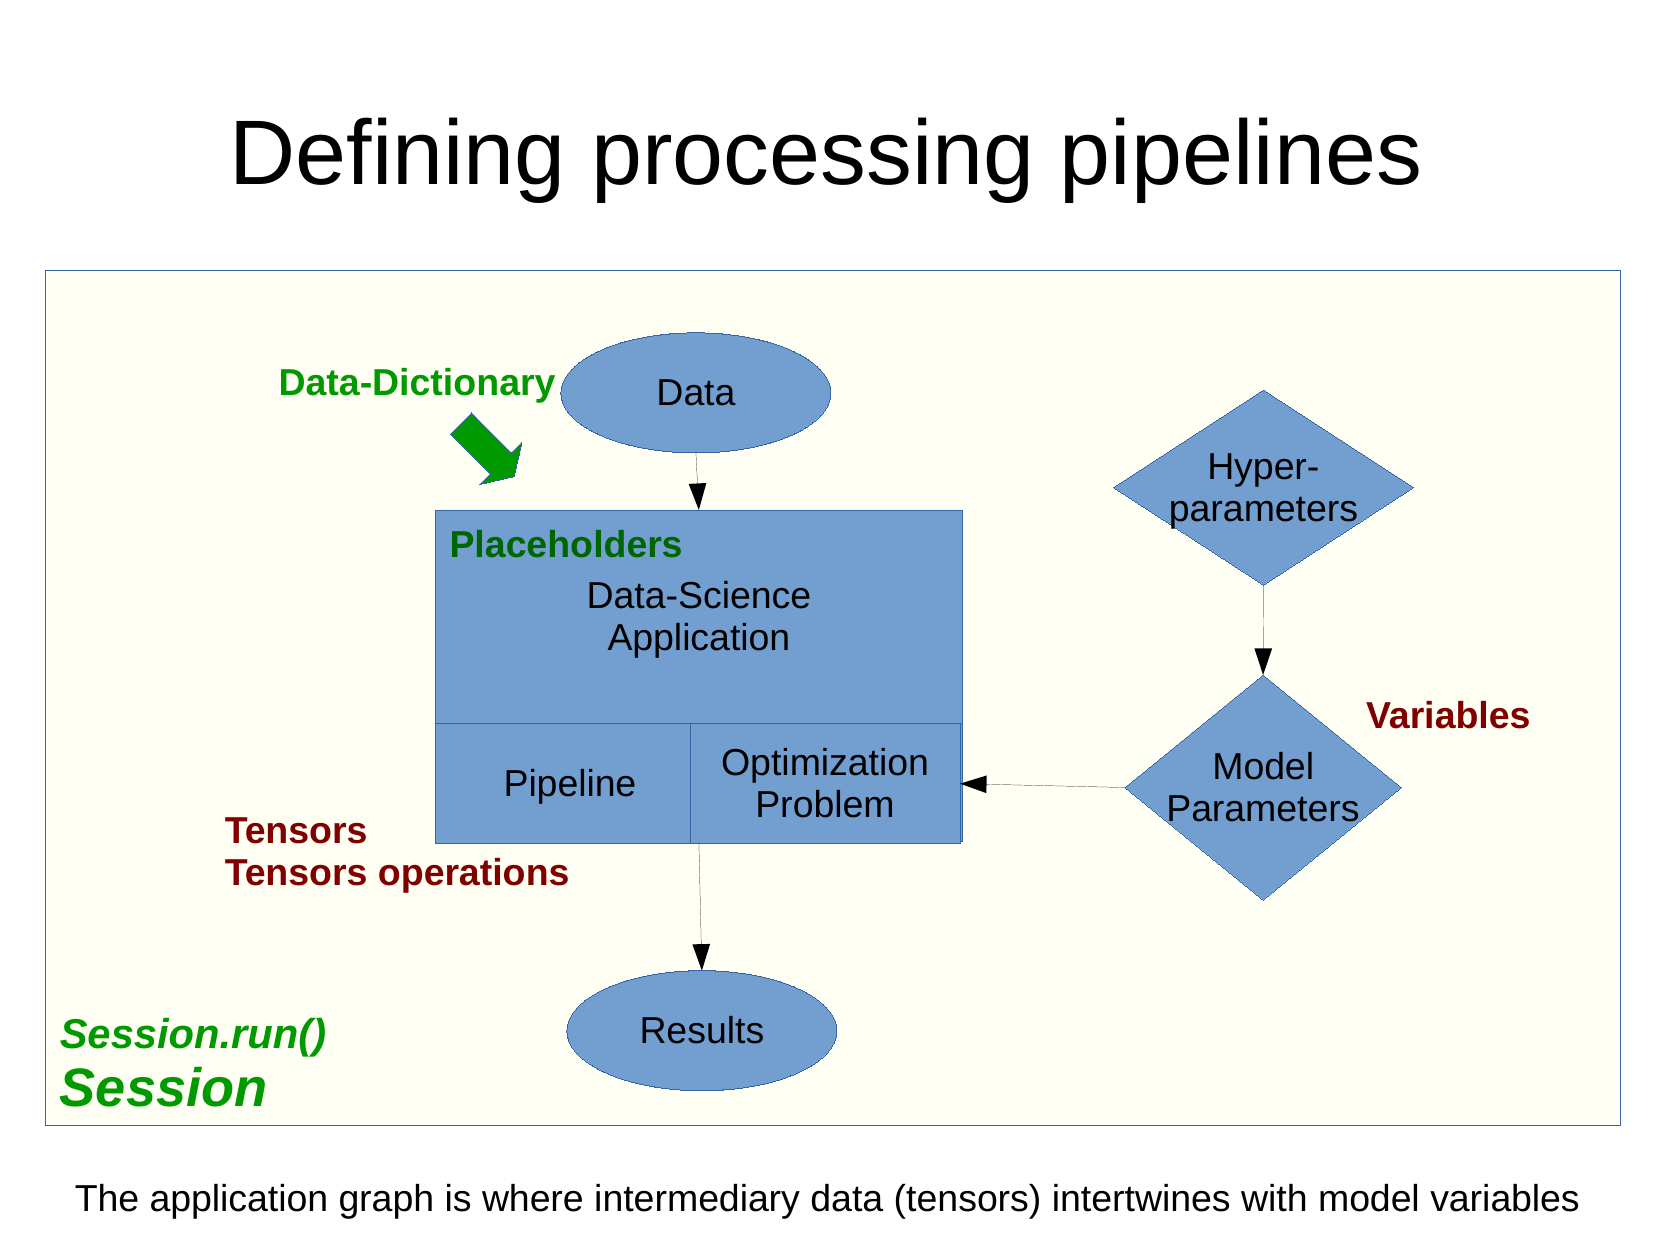

# Defining processing pipelines
Session.run()
Session
Data
Data-Dictionary
Hyper-
parameters
Placeholders
Data-Science
Application
Model
Parameters
Variables
Pipeline
Optimization
Problem
Tensors
Tensors operations
Results
The application graph is where intermediary data (tensors) intertwines with model variables